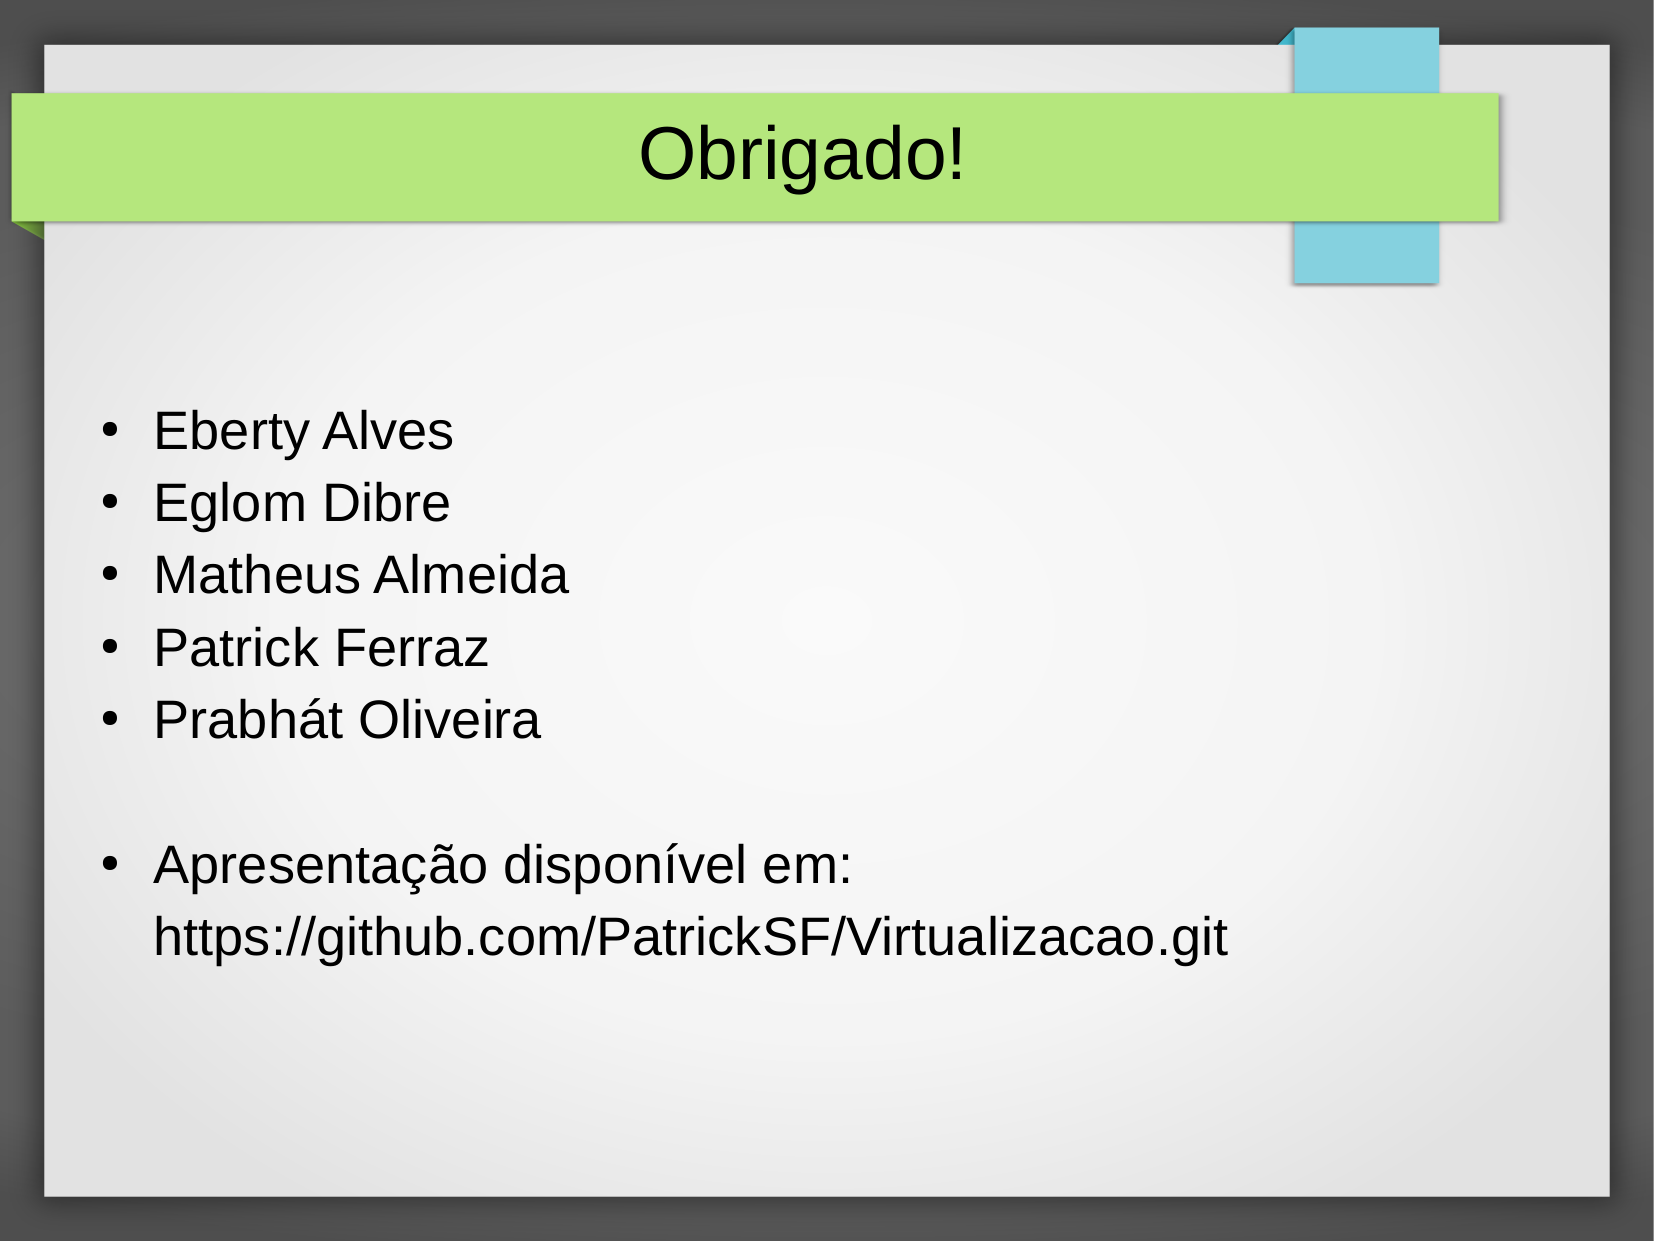

# Obrigado!
Eberty Alves
Eglom Dibre
Matheus Almeida
Patrick Ferraz
Prabhát Oliveira
Apresentação disponível em:
https://github.com/PatrickSF/Virtualizacao.git